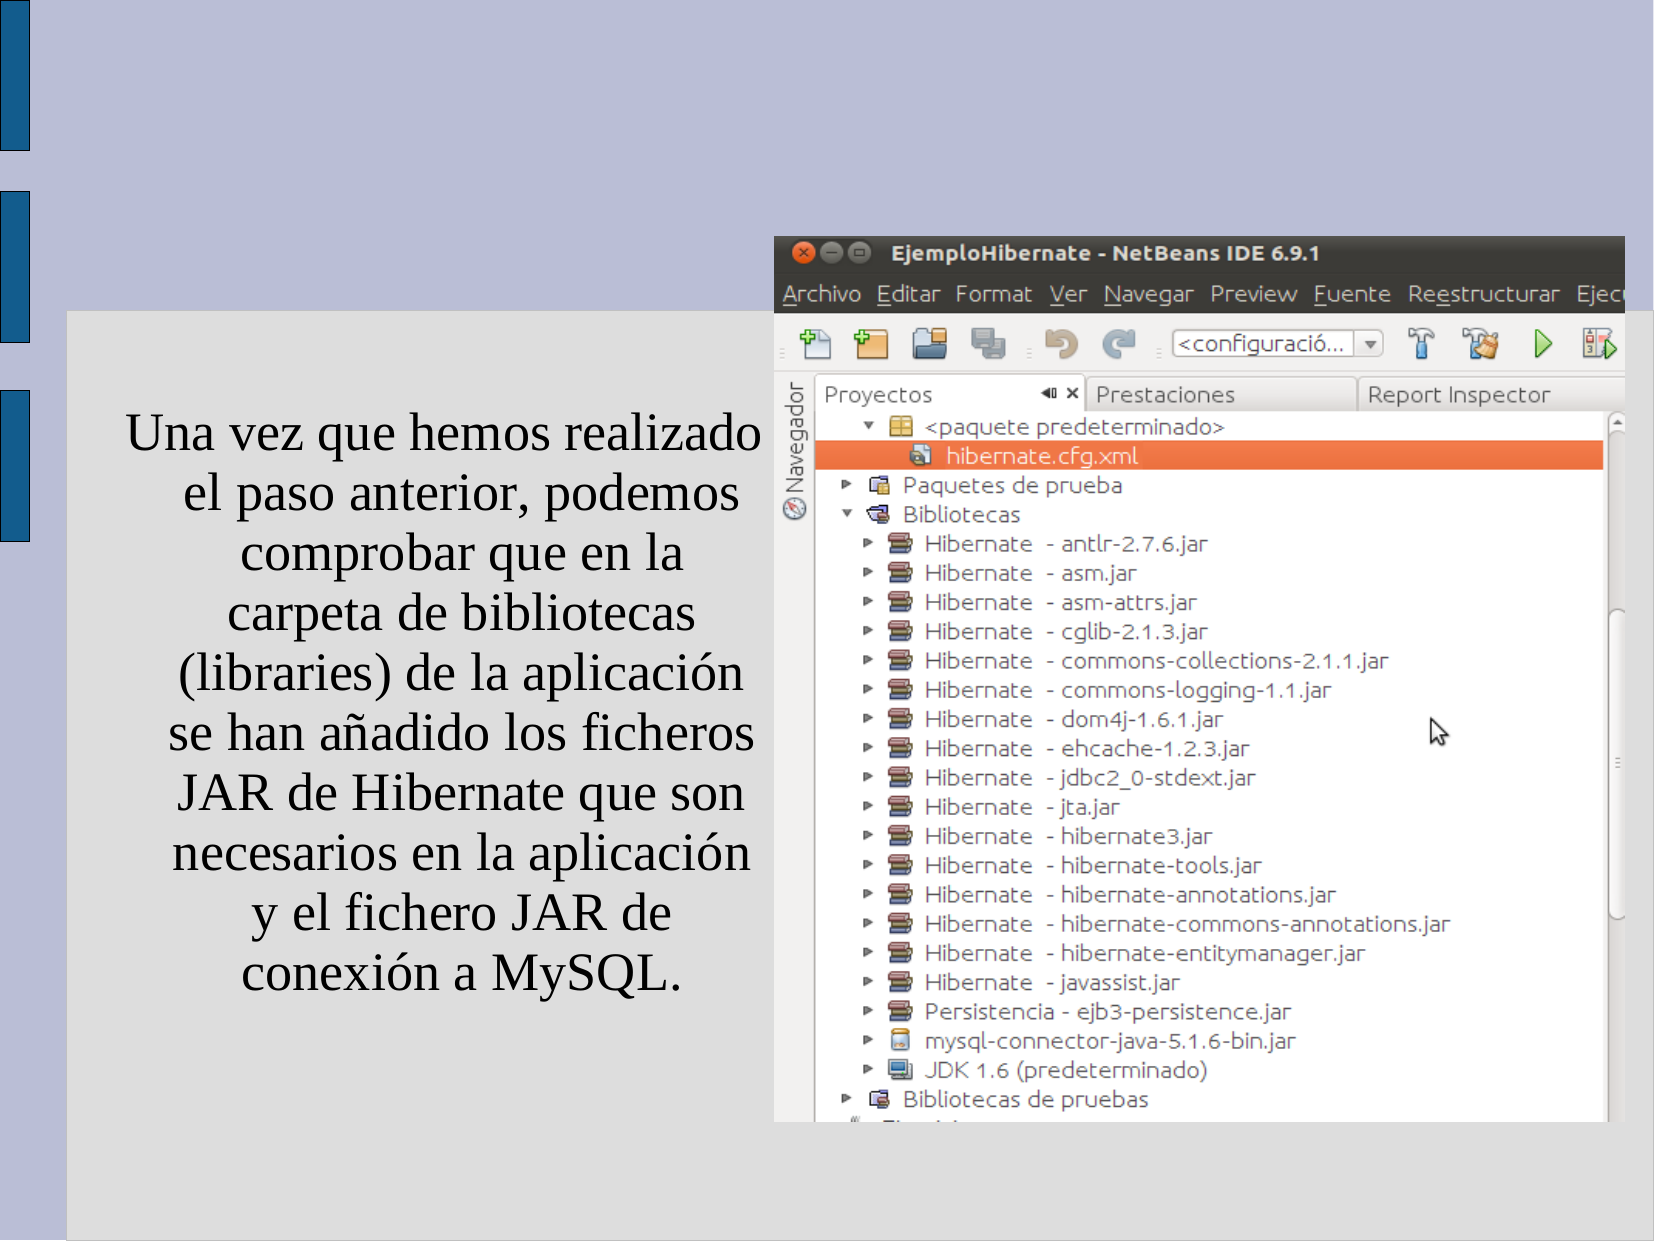

#
Una vez que hemos realizado el paso anterior, podemos comprobar que en la carpeta de bibliotecas (libraries) de la aplicación se han añadido los ficheros JAR de Hibernate que son necesarios en la aplicación y el fichero JAR de conexión a MySQL.